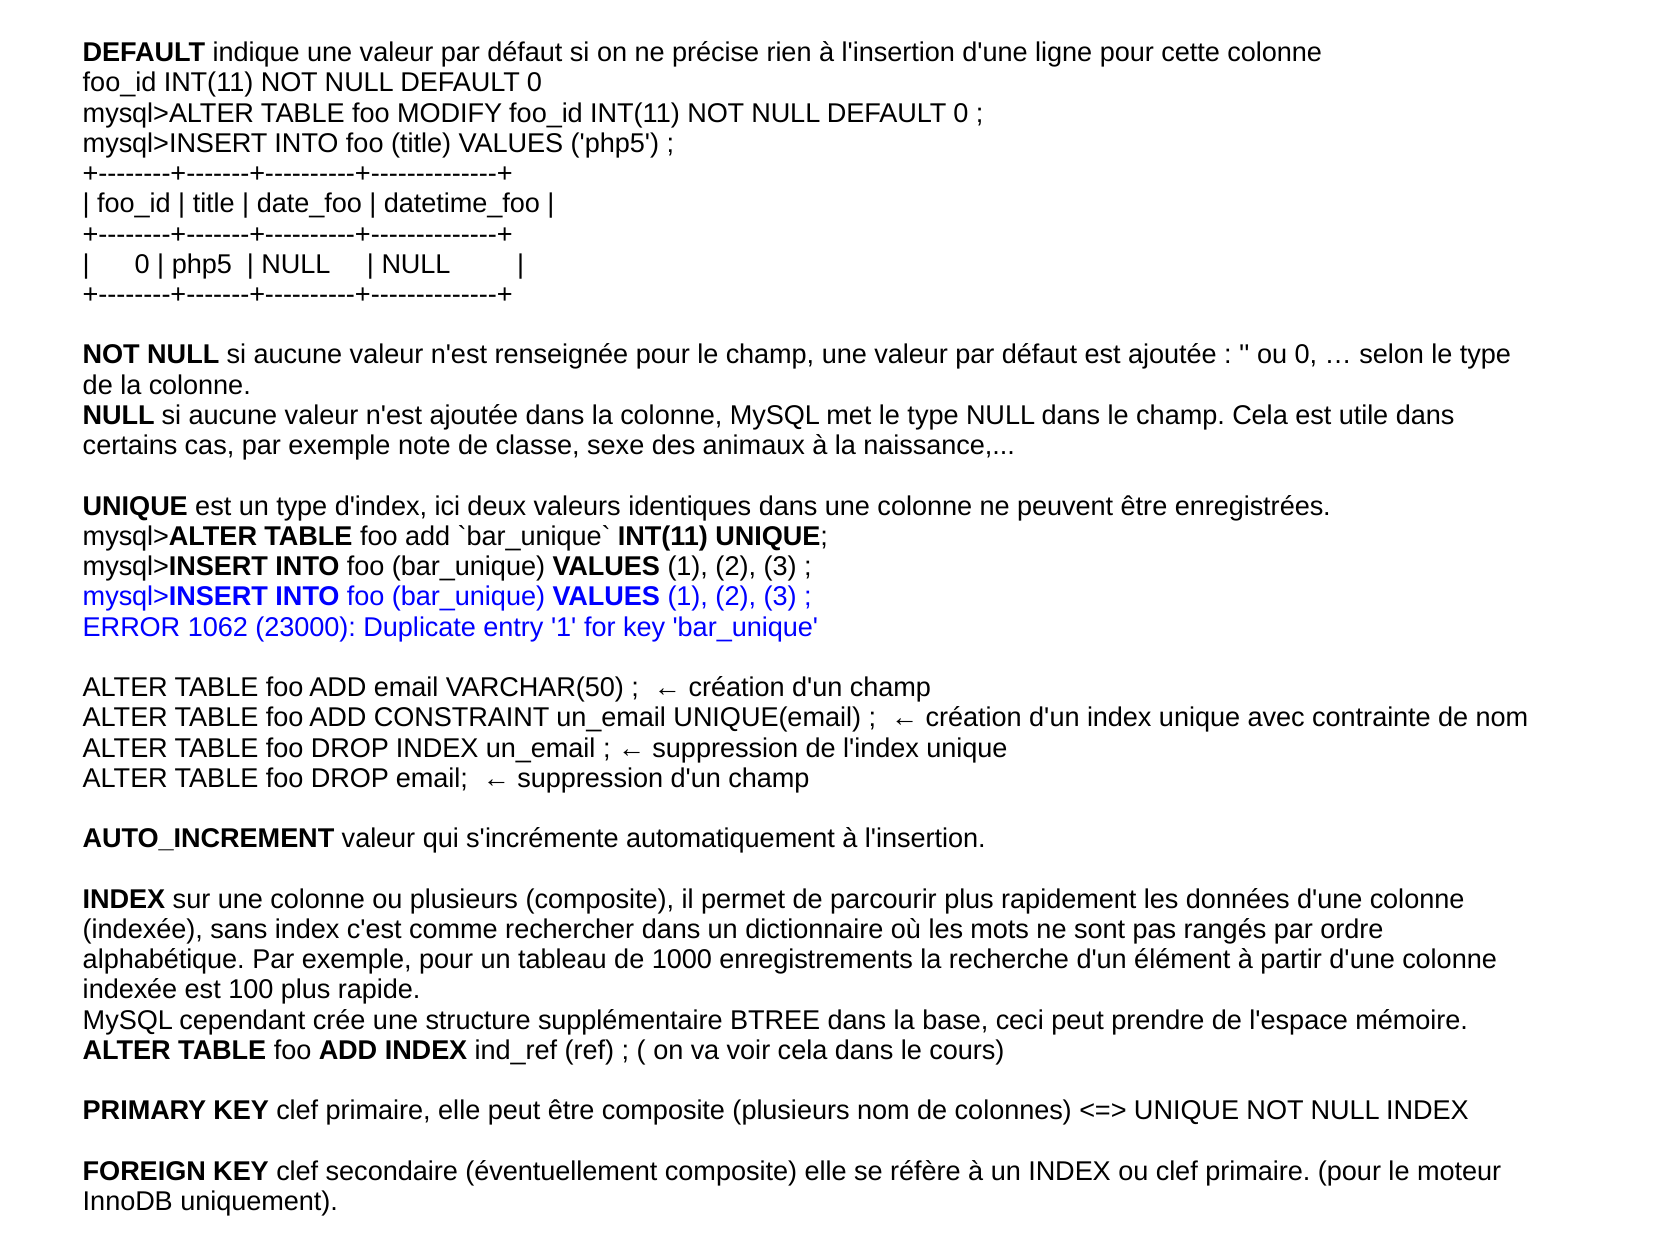

# DEFAULT indique une valeur par défaut si on ne précise rien à l'insertion d'une ligne pour cette colonne
foo_id INT(11) NOT NULL DEFAULT 0
mysql>ALTER TABLE foo MODIFY foo_id INT(11) NOT NULL DEFAULT 0 ;
mysql>INSERT INTO foo (title) VALUES ('php5') ;
+--------+-------+----------+--------------+
| foo_id | title | date_foo | datetime_foo |
+--------+-------+----------+--------------+
| 0 | php5 | NULL | NULL |
+--------+-------+----------+--------------+
NOT NULL si aucune valeur n'est renseignée pour le champ, une valeur par défaut est ajoutée : '' ou 0, … selon le type de la colonne.
NULL si aucune valeur n'est ajoutée dans la colonne, MySQL met le type NULL dans le champ. Cela est utile dans certains cas, par exemple note de classe, sexe des animaux à la naissance,...
UNIQUE est un type d'index, ici deux valeurs identiques dans une colonne ne peuvent être enregistrées.
mysql>ALTER TABLE foo add `bar_unique` INT(11) UNIQUE;
mysql>INSERT INTO foo (bar_unique) VALUES (1), (2), (3) ;
mysql>INSERT INTO foo (bar_unique) VALUES (1), (2), (3) ;
ERROR 1062 (23000): Duplicate entry '1' for key 'bar_unique'
ALTER TABLE foo ADD email VARCHAR(50) ; ← création d'un champ
ALTER TABLE foo ADD CONSTRAINT un_email UNIQUE(email) ; ← création d'un index unique avec contrainte de nom
ALTER TABLE foo DROP INDEX un_email ; ← suppression de l'index unique
ALTER TABLE foo DROP email; ← suppression d'un champ
AUTO_INCREMENT valeur qui s'incrémente automatiquement à l'insertion.
INDEX sur une colonne ou plusieurs (composite), il permet de parcourir plus rapidement les données d'une colonne (indexée), sans index c'est comme rechercher dans un dictionnaire où les mots ne sont pas rangés par ordre alphabétique. Par exemple, pour un tableau de 1000 enregistrements la recherche d'un élément à partir d'une colonne indexée est 100 plus rapide.
MySQL cependant crée une structure supplémentaire BTREE dans la base, ceci peut prendre de l'espace mémoire.
ALTER TABLE foo ADD INDEX ind_ref (ref) ; ( on va voir cela dans le cours)
PRIMARY KEY clef primaire, elle peut être composite (plusieurs nom de colonnes) <=> UNIQUE NOT NULL INDEX
FOREIGN KEY clef secondaire (éventuellement composite) elle se réfère à un INDEX ou clef primaire. (pour le moteur InnoDB uniquement).